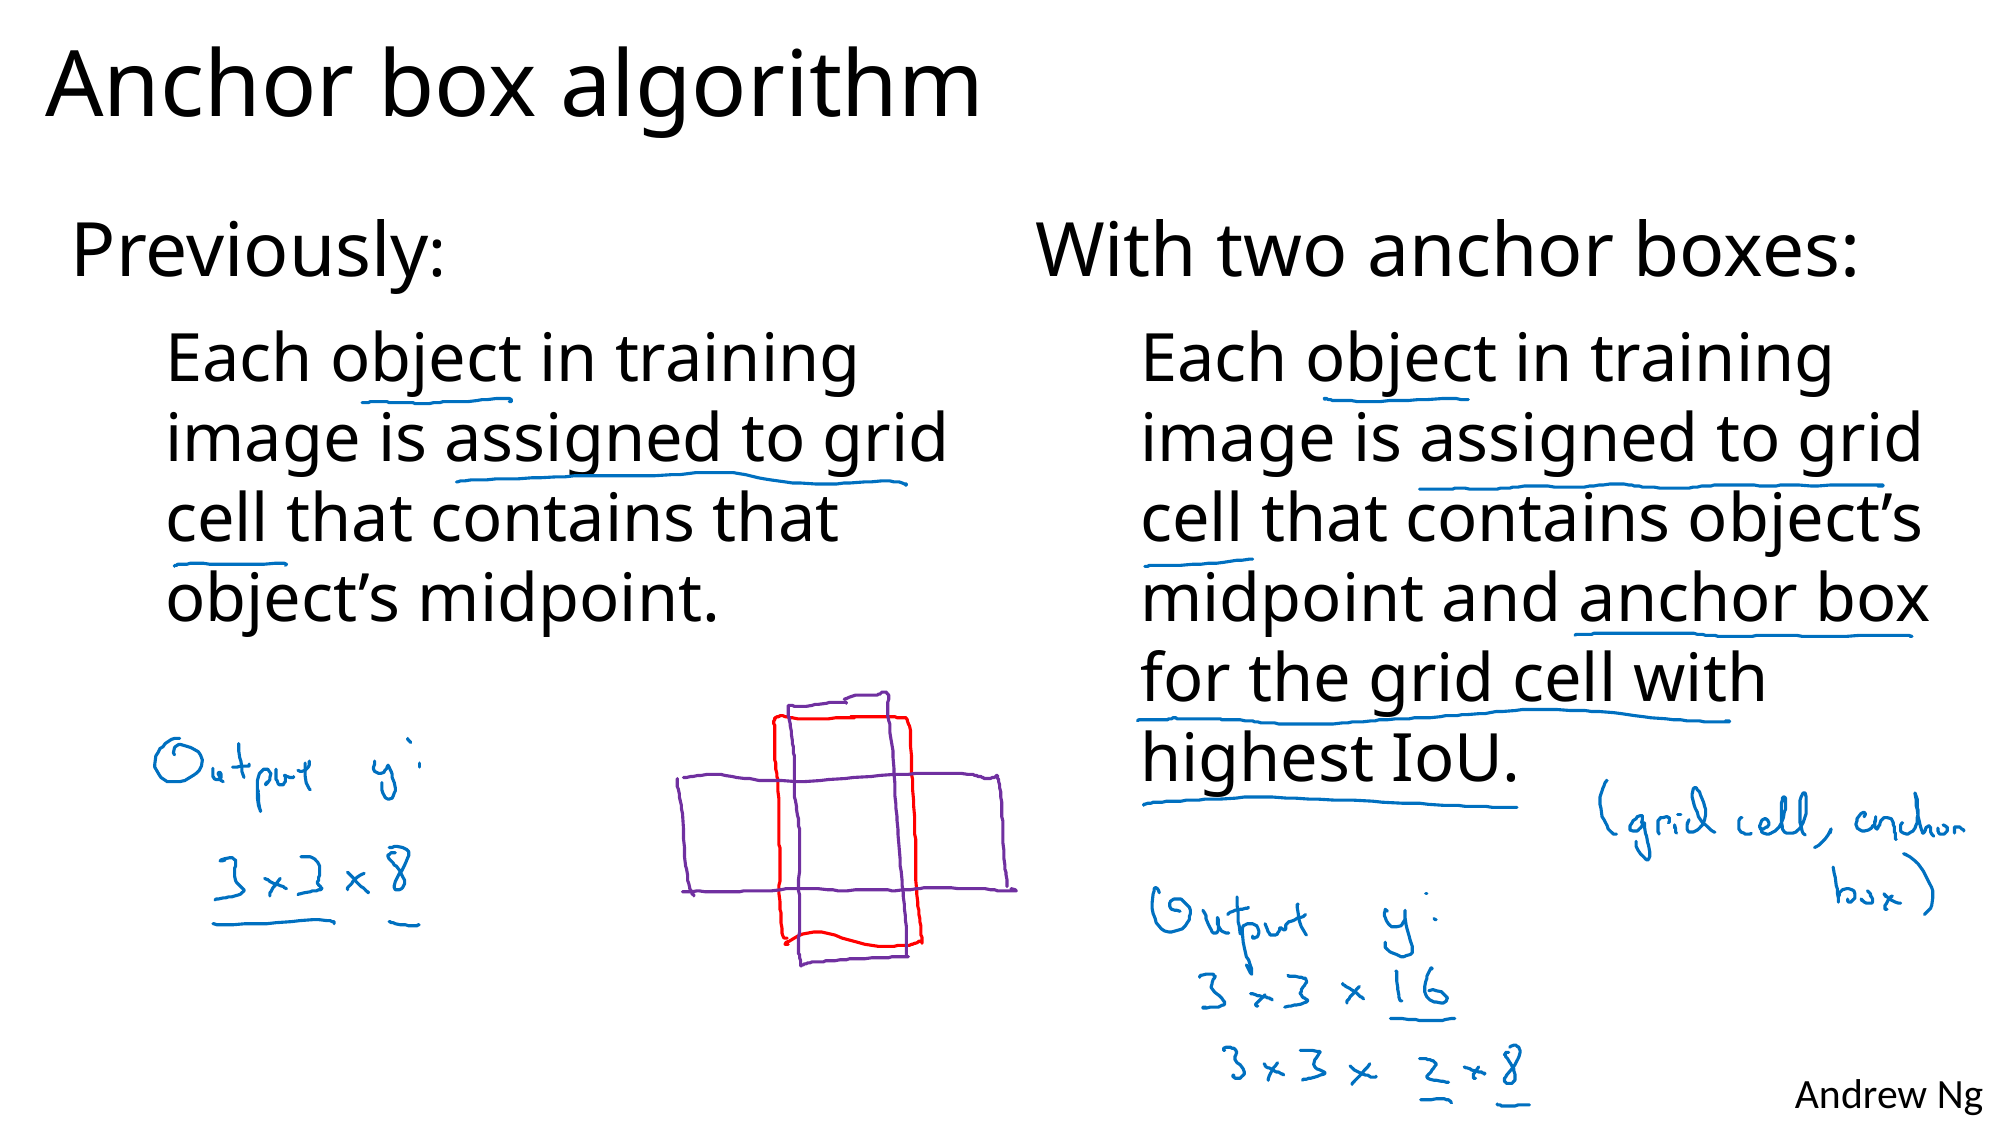

# Anchor box algorithm
Previously:
With two anchor boxes:
Each object in training image is assigned to grid cell that contains object’s midpoint and anchor box for the grid cell with highest IoU.
Each object in training image is assigned to grid cell that contains that object’s midpoint.